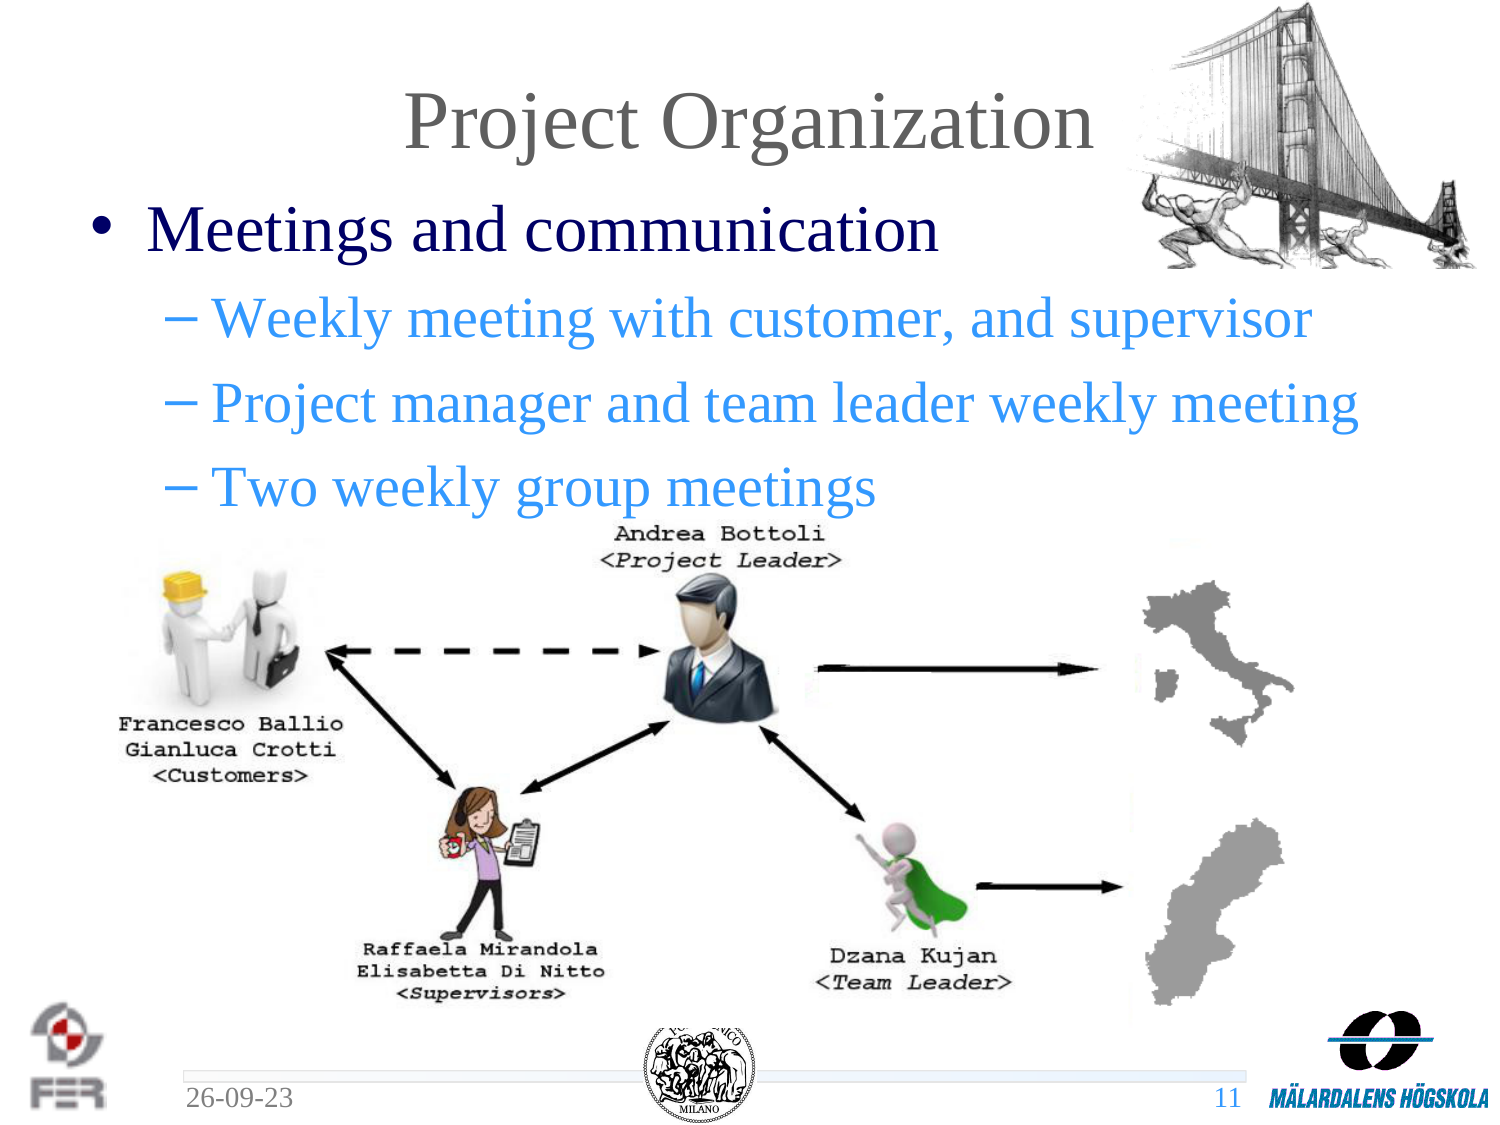

# Project Organization
Meetings and communication
Weekly meeting with customer, and supervisor
Project manager and team leader weekly meeting
Two weekly group meetings
26-08-21